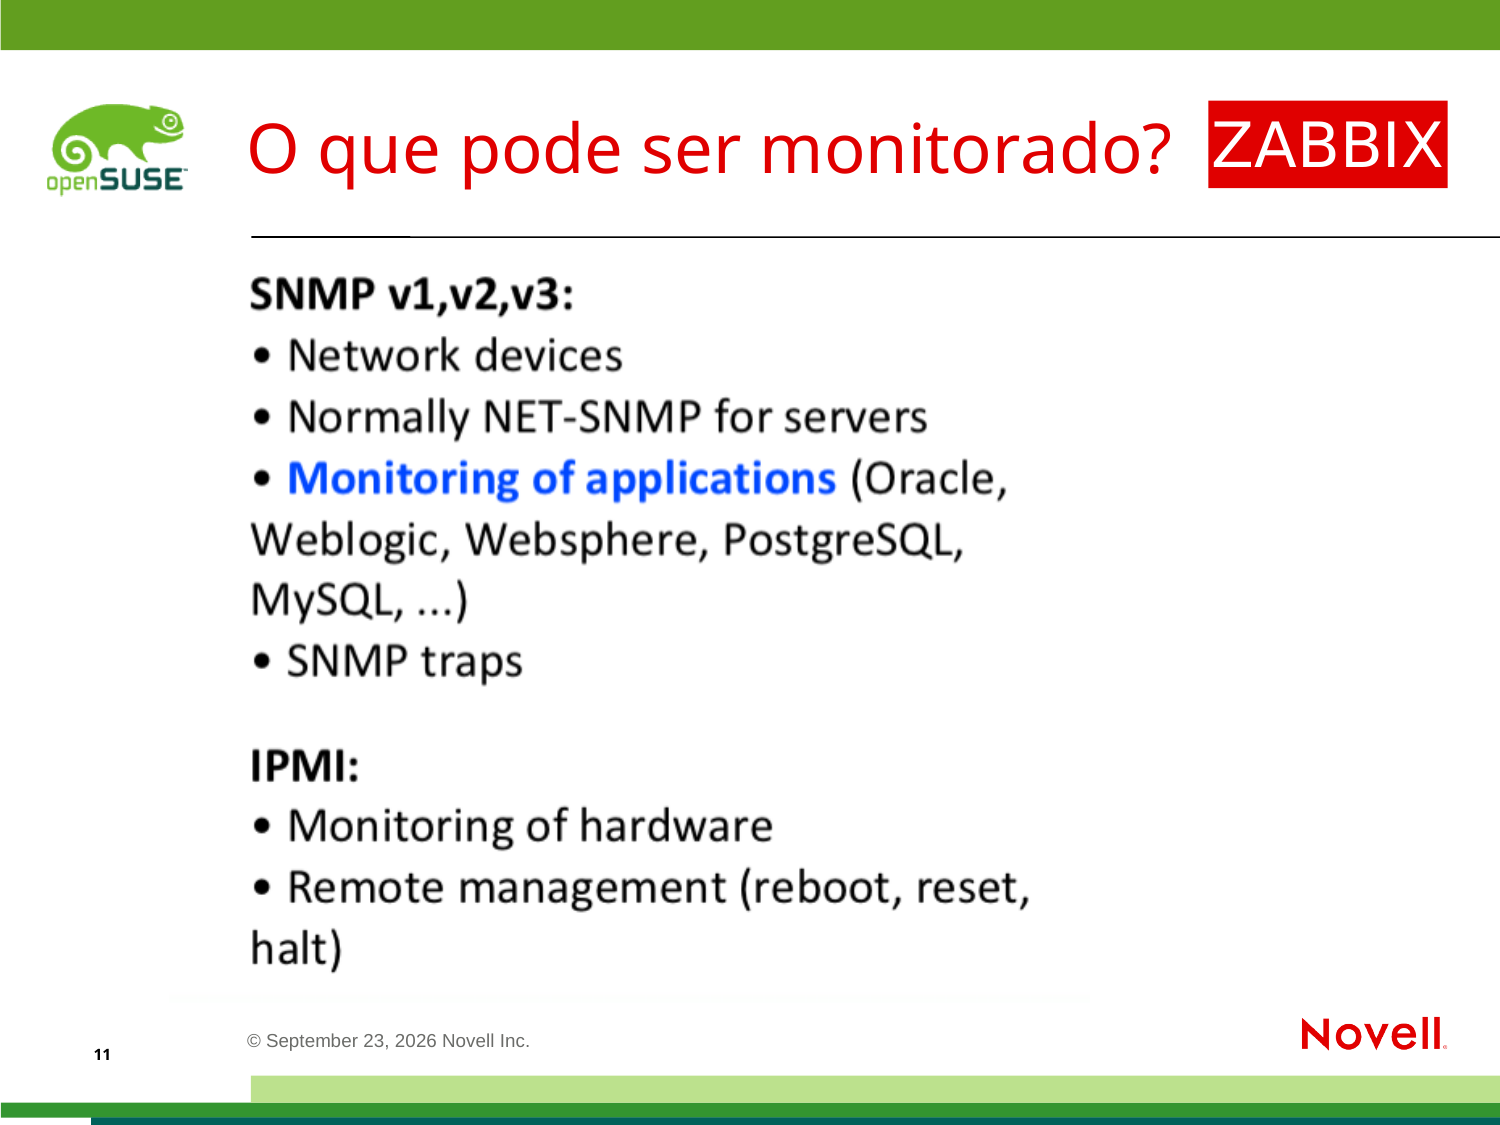

# O que pode ser monitorado?
ZABBIX